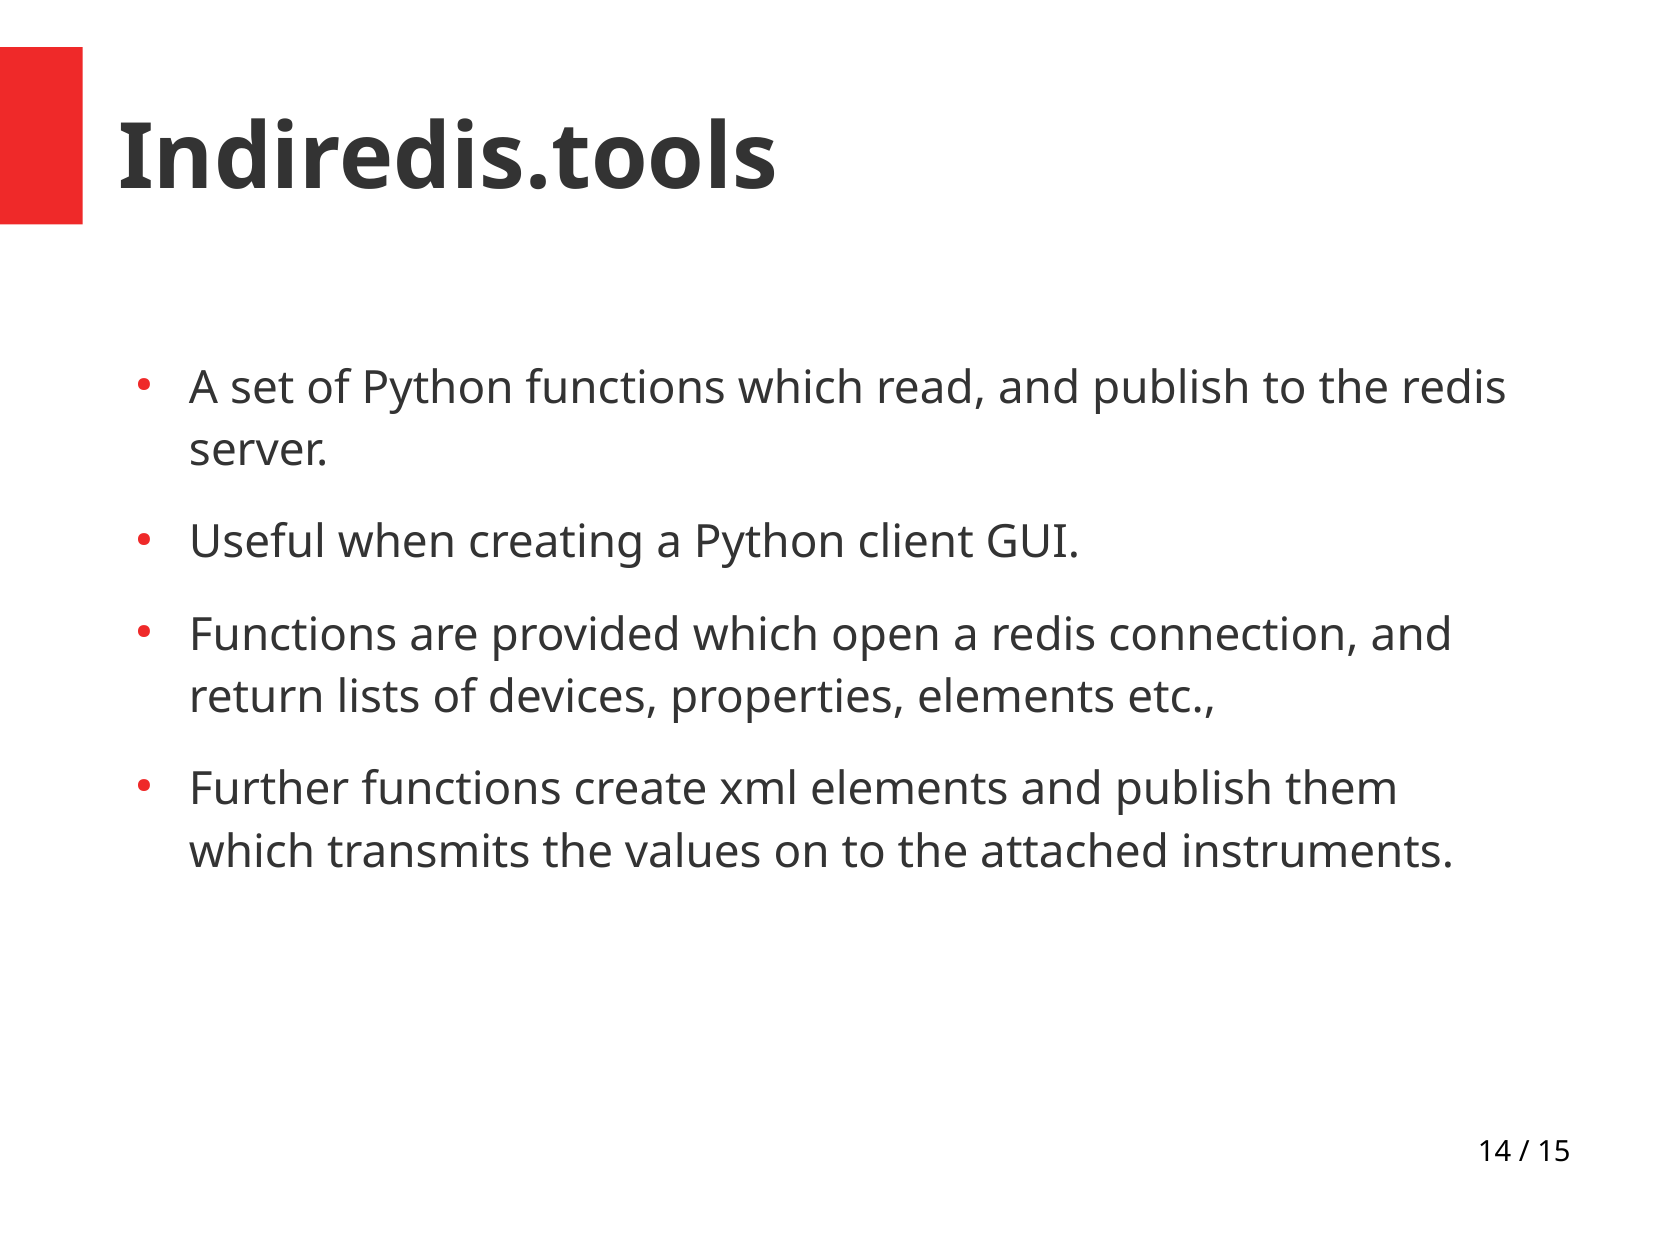

# Indiredis.tools
A set of Python functions which read, and publish to the redis server.
Useful when creating a Python client GUI.
Functions are provided which open a redis connection, and return lists of devices, properties, elements etc.,
Further functions create xml elements and publish them which transmits the values on to the attached instruments.
14